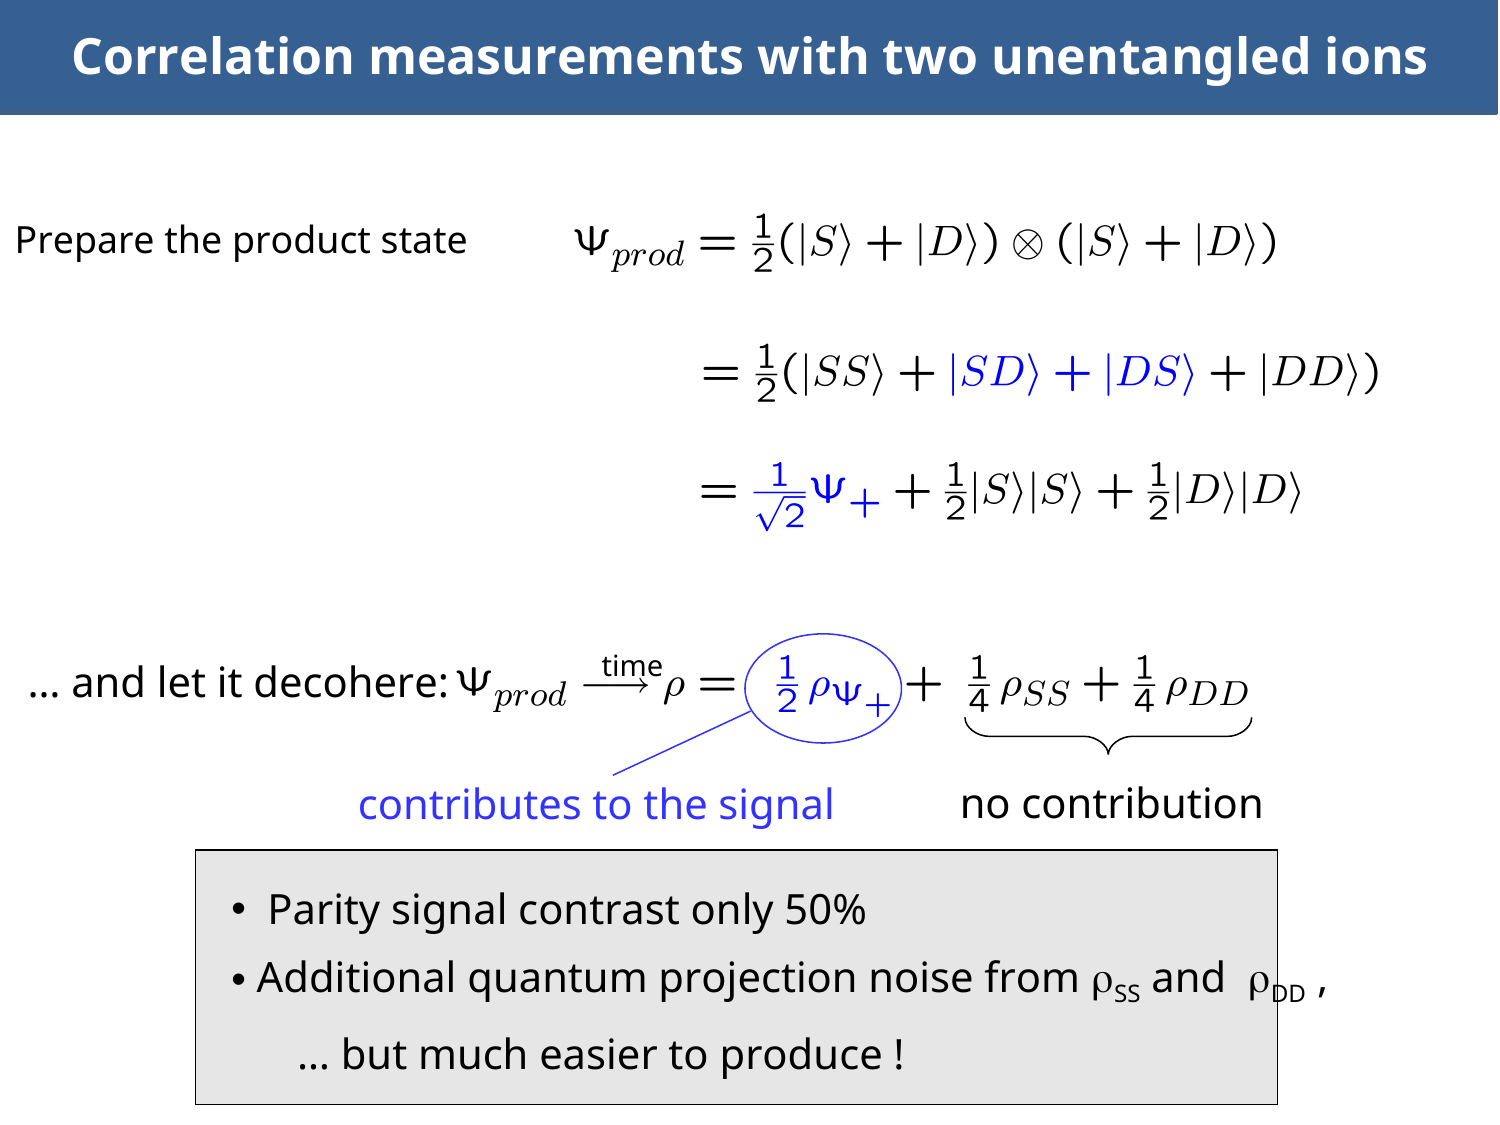

Correlation measurements with two unentangled ions
Prepare the product state
no contribution
contributes to the signal
time
… and let it decohere:
 Parity signal contrast only 50%
 Additional quantum projection noise from SS and DD ,
… but much easier to produce !